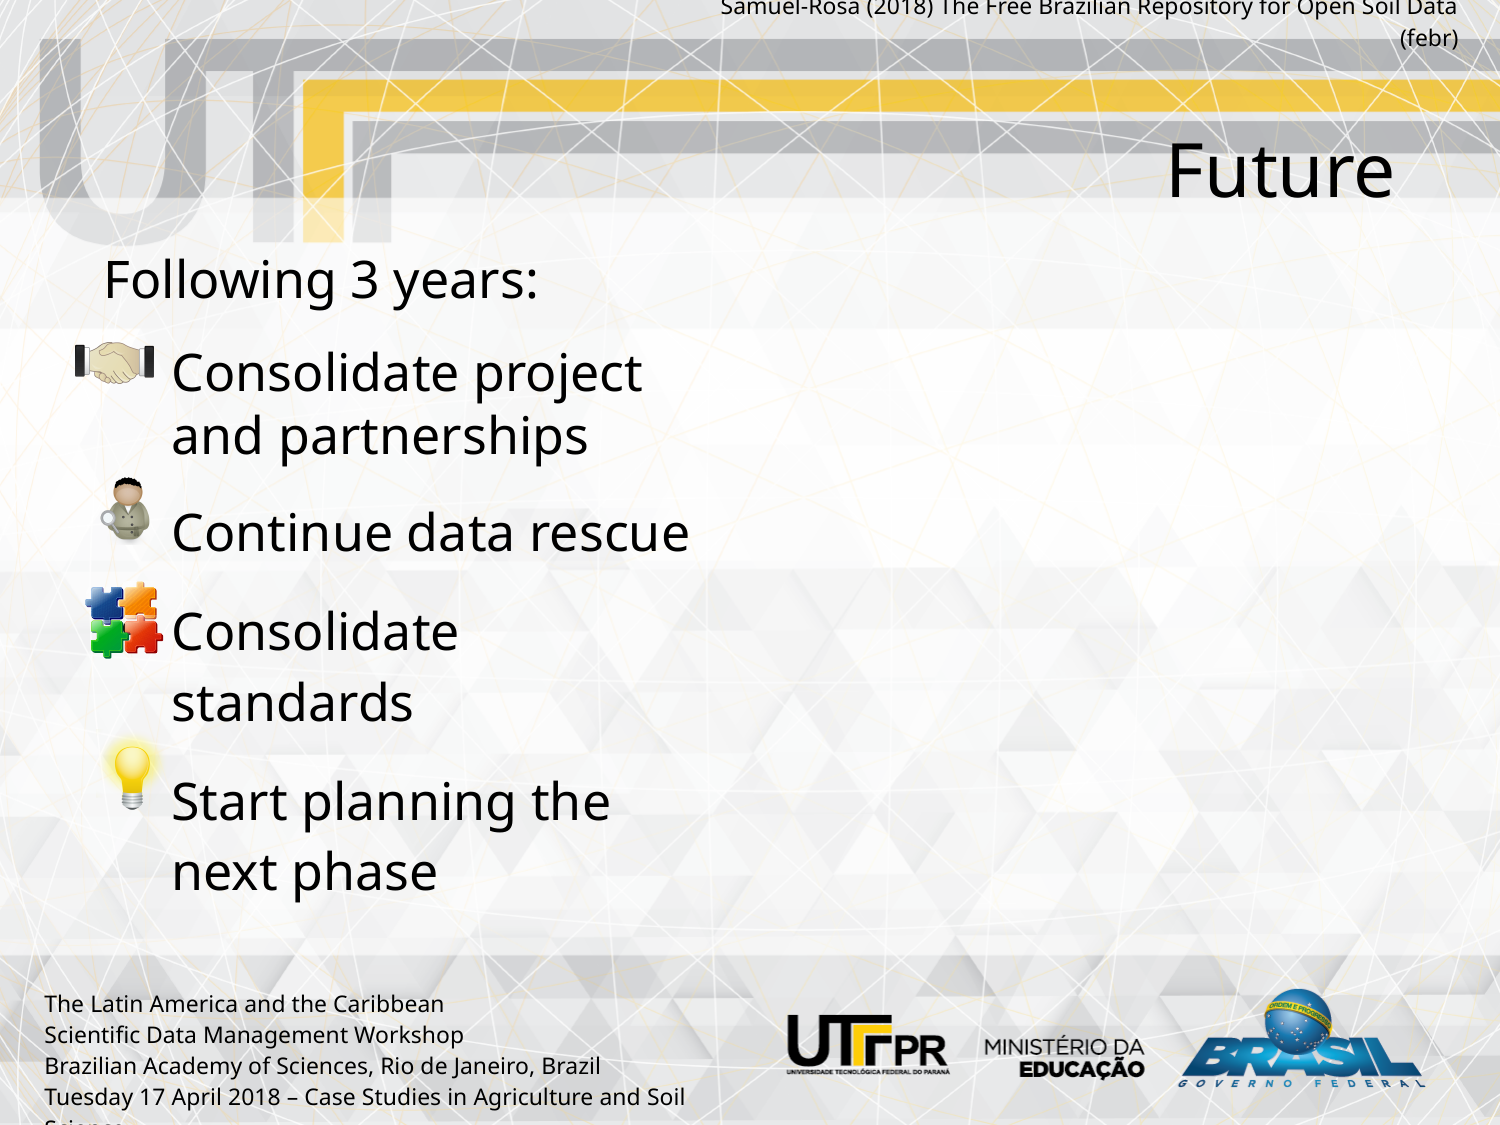

Samuel-Rosa (2018) The Free Brazilian Repository for Open Soil Data (febr)
# Future
Following 3 years:
Consolidate project and partnerships
Continue data rescue
Consolidate standards
Start planning the next phase
The Latin America and the Caribbean
Scientific Data Management Workshop
Brazilian Academy of Sciences, Rio de Janeiro, Brazil
Tuesday 17 April 2018 – Case Studies in Agriculture and Soil Science